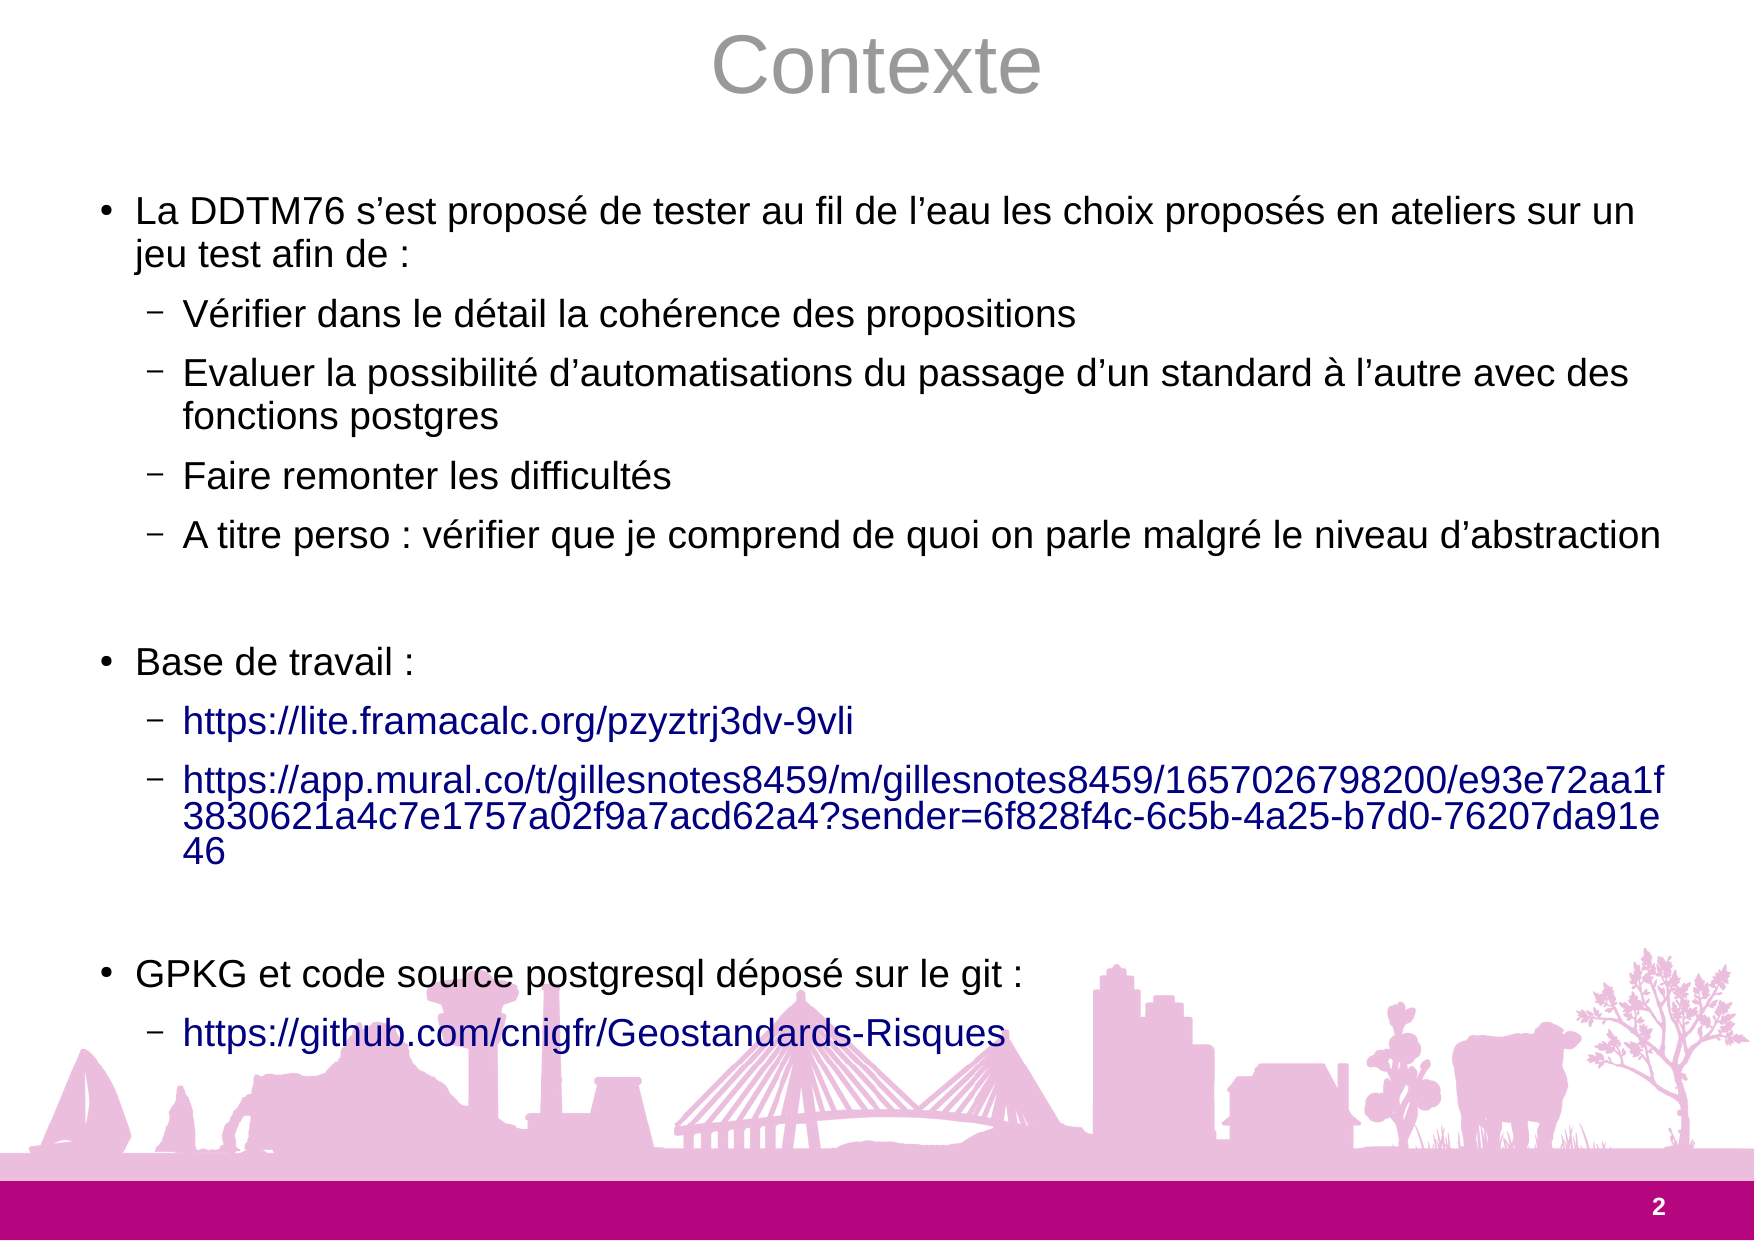

# Contexte
La DDTM76 s’est proposé de tester au fil de l’eau les choix proposés en ateliers sur un jeu test afin de :
Vérifier dans le détail la cohérence des propositions
Evaluer la possibilité d’automatisations du passage d’un standard à l’autre avec des fonctions postgres
Faire remonter les difficultés
A titre perso : vérifier que je comprend de quoi on parle malgré le niveau d’abstraction
Base de travail :
https://lite.framacalc.org/pzyztrj3dv-9vli
https://app.mural.co/t/gillesnotes8459/m/gillesnotes8459/1657026798200/e93e72aa1f3830621a4c7e1757a02f9a7acd62a4?sender=6f828f4c-6c5b-4a25-b7d0-76207da91e46
GPKG et code source postgresql déposé sur le git :
https://github.com/cnigfr/Geostandards-Risques
2